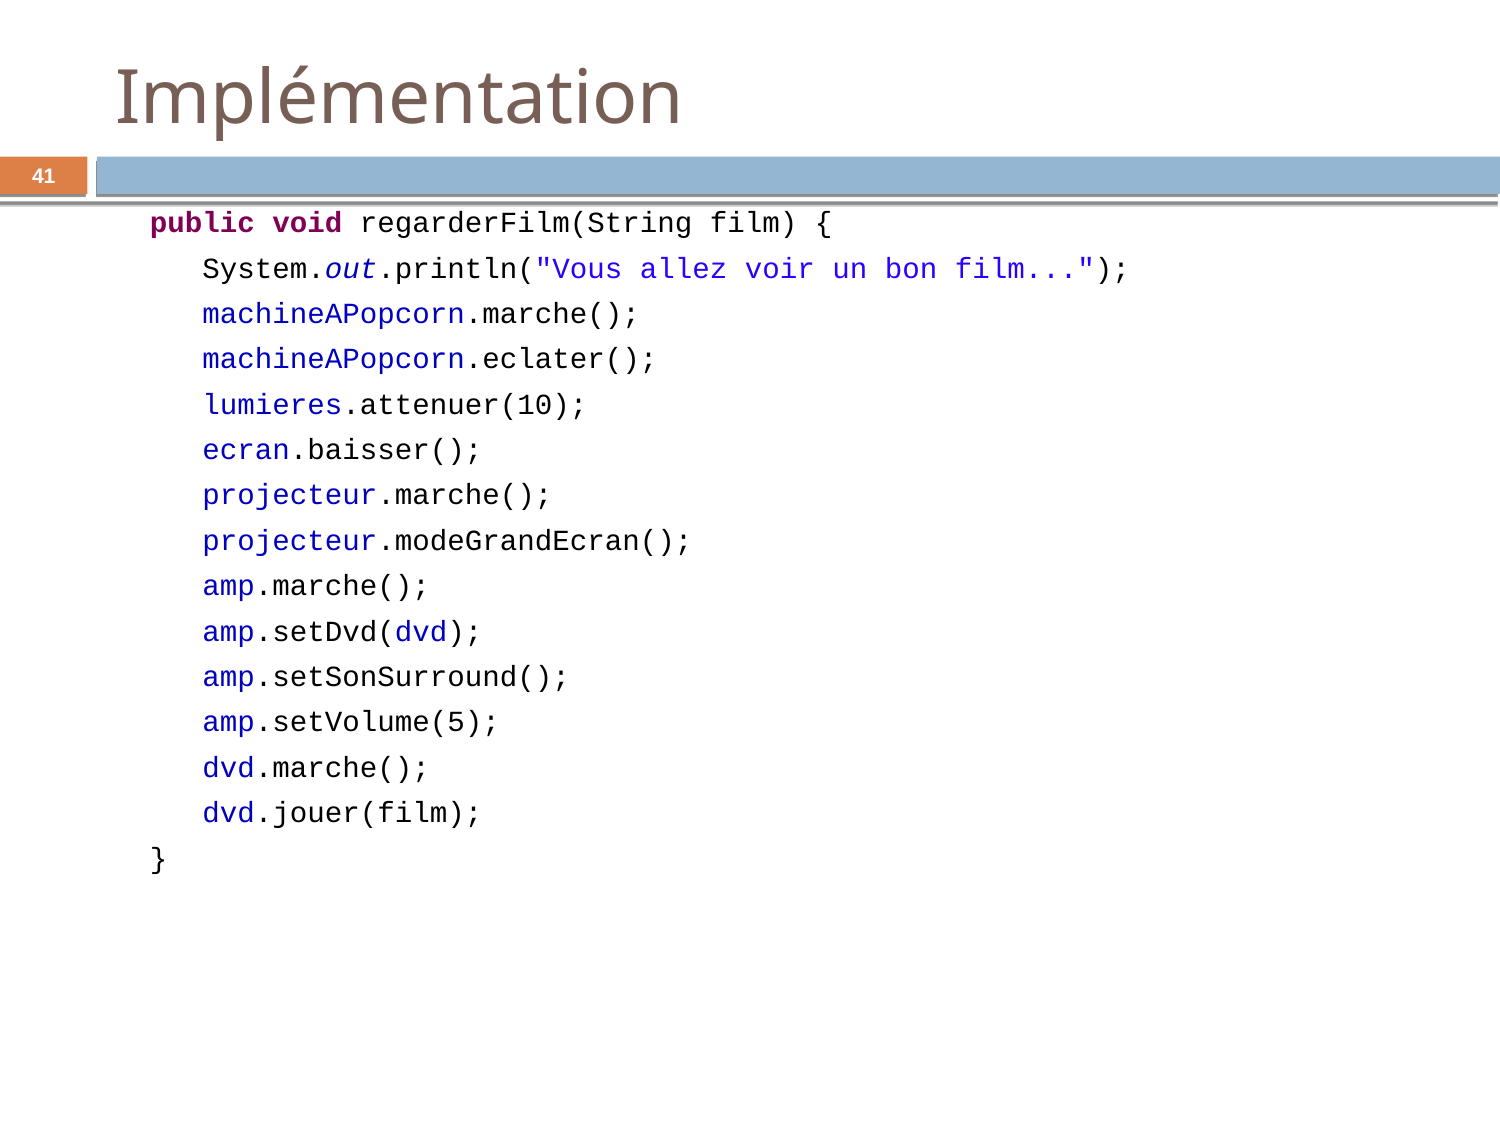

# Implémentation
public void regarderFilm(String film) {
System.out.println("Vous allez voir un bon film...");
machineAPopcorn.marche();
machineAPopcorn.eclater();
lumieres.attenuer(10);
ecran.baisser();
projecteur.marche();
projecteur.modeGrandEcran();
amp.marche();
amp.setDvd(dvd);
amp.setSonSurround();
amp.setVolume(5);
dvd.marche();
dvd.jouer(film);
}